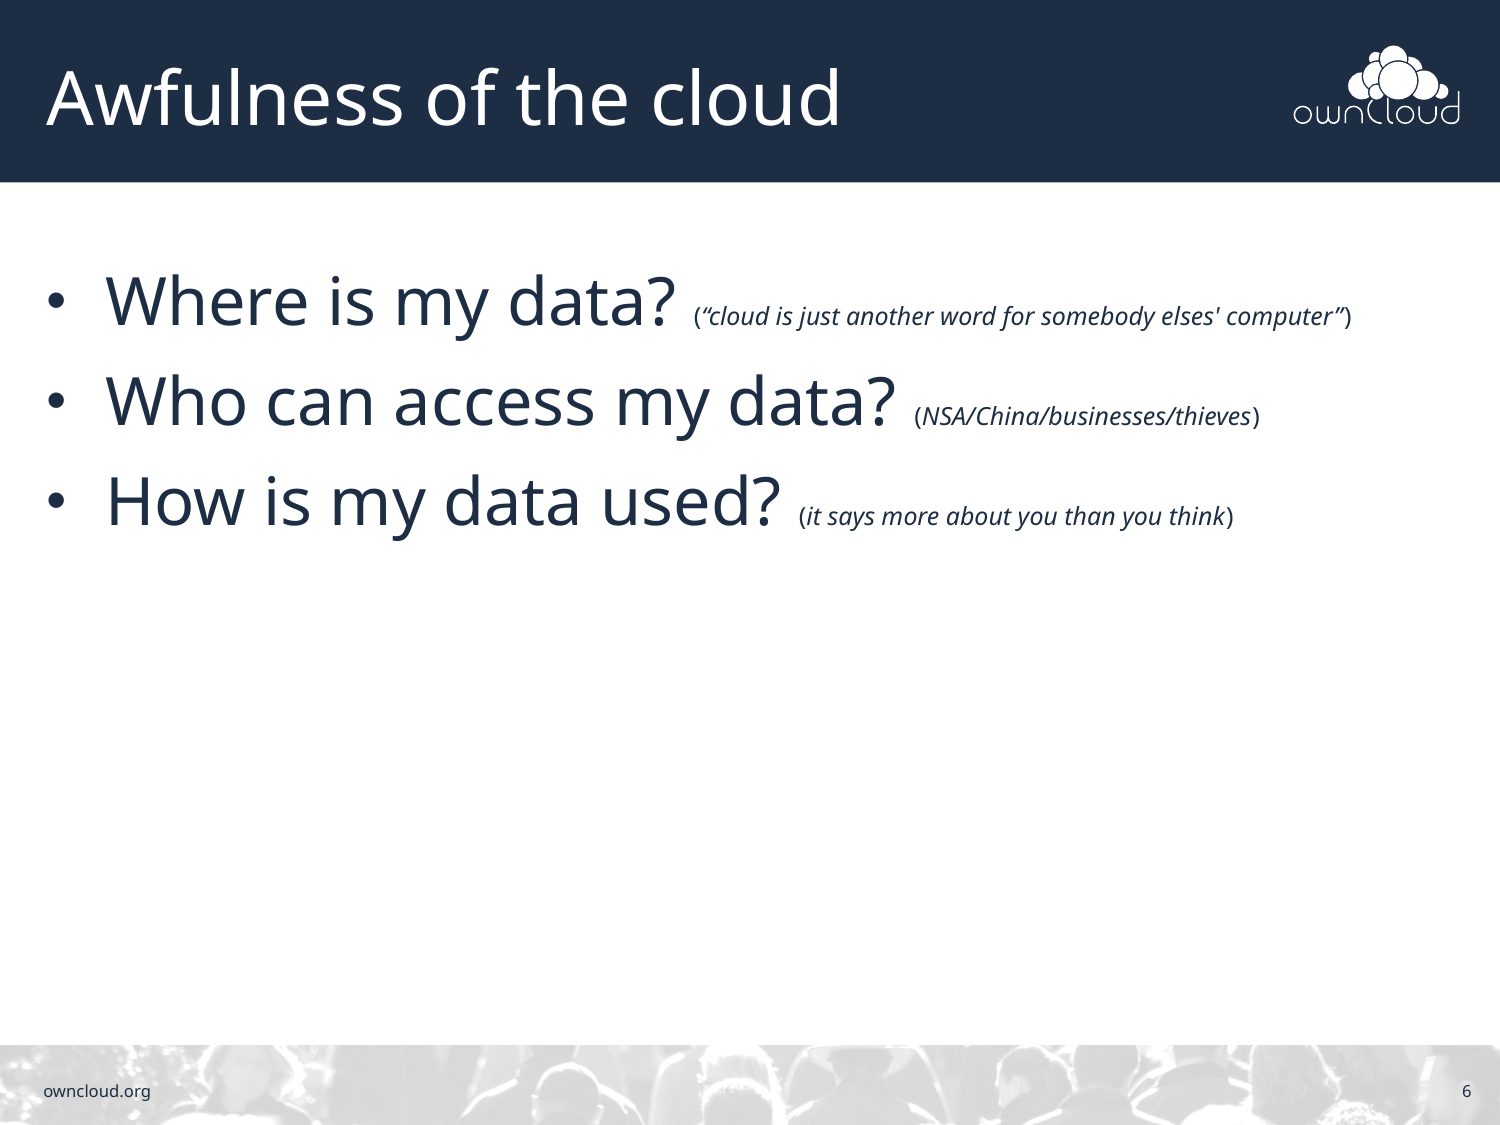

# Awfulness of the cloud
Where is my data? (“cloud is just another word for somebody elses' computer”)
Who can access my data? (NSA/China/businesses/thieves)
How is my data used? (it says more about you than you think)